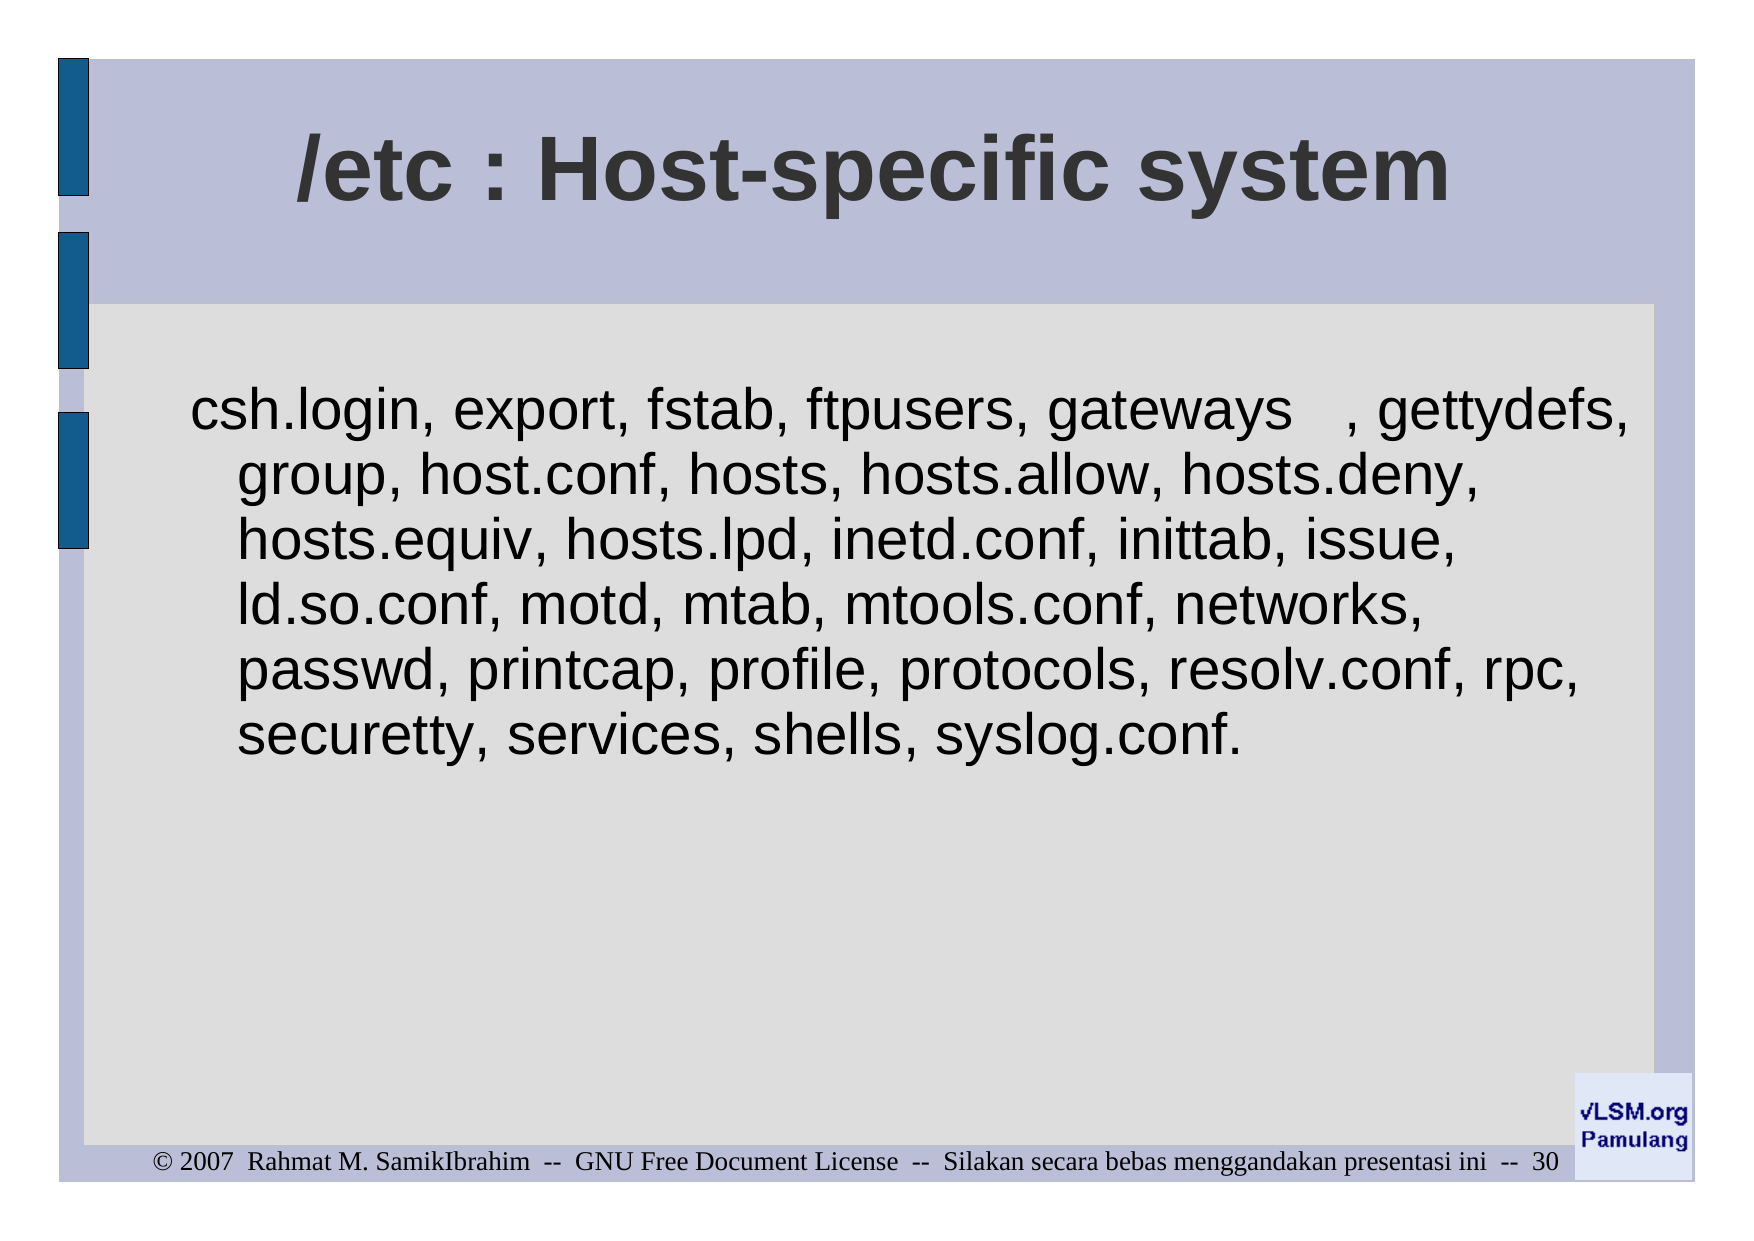

# /etc : Host-specific system
csh.login, export, fstab, ftpusers, gateways	, gettydefs, group, host.conf, hosts, hosts.allow, hosts.deny, hosts.equiv, hosts.lpd, inetd.conf, inittab, issue, ld.so.conf, motd, mtab, mtools.conf, networks, passwd, printcap, profile, protocols, resolv.conf, rpc, securetty, services, shells, syslog.conf.